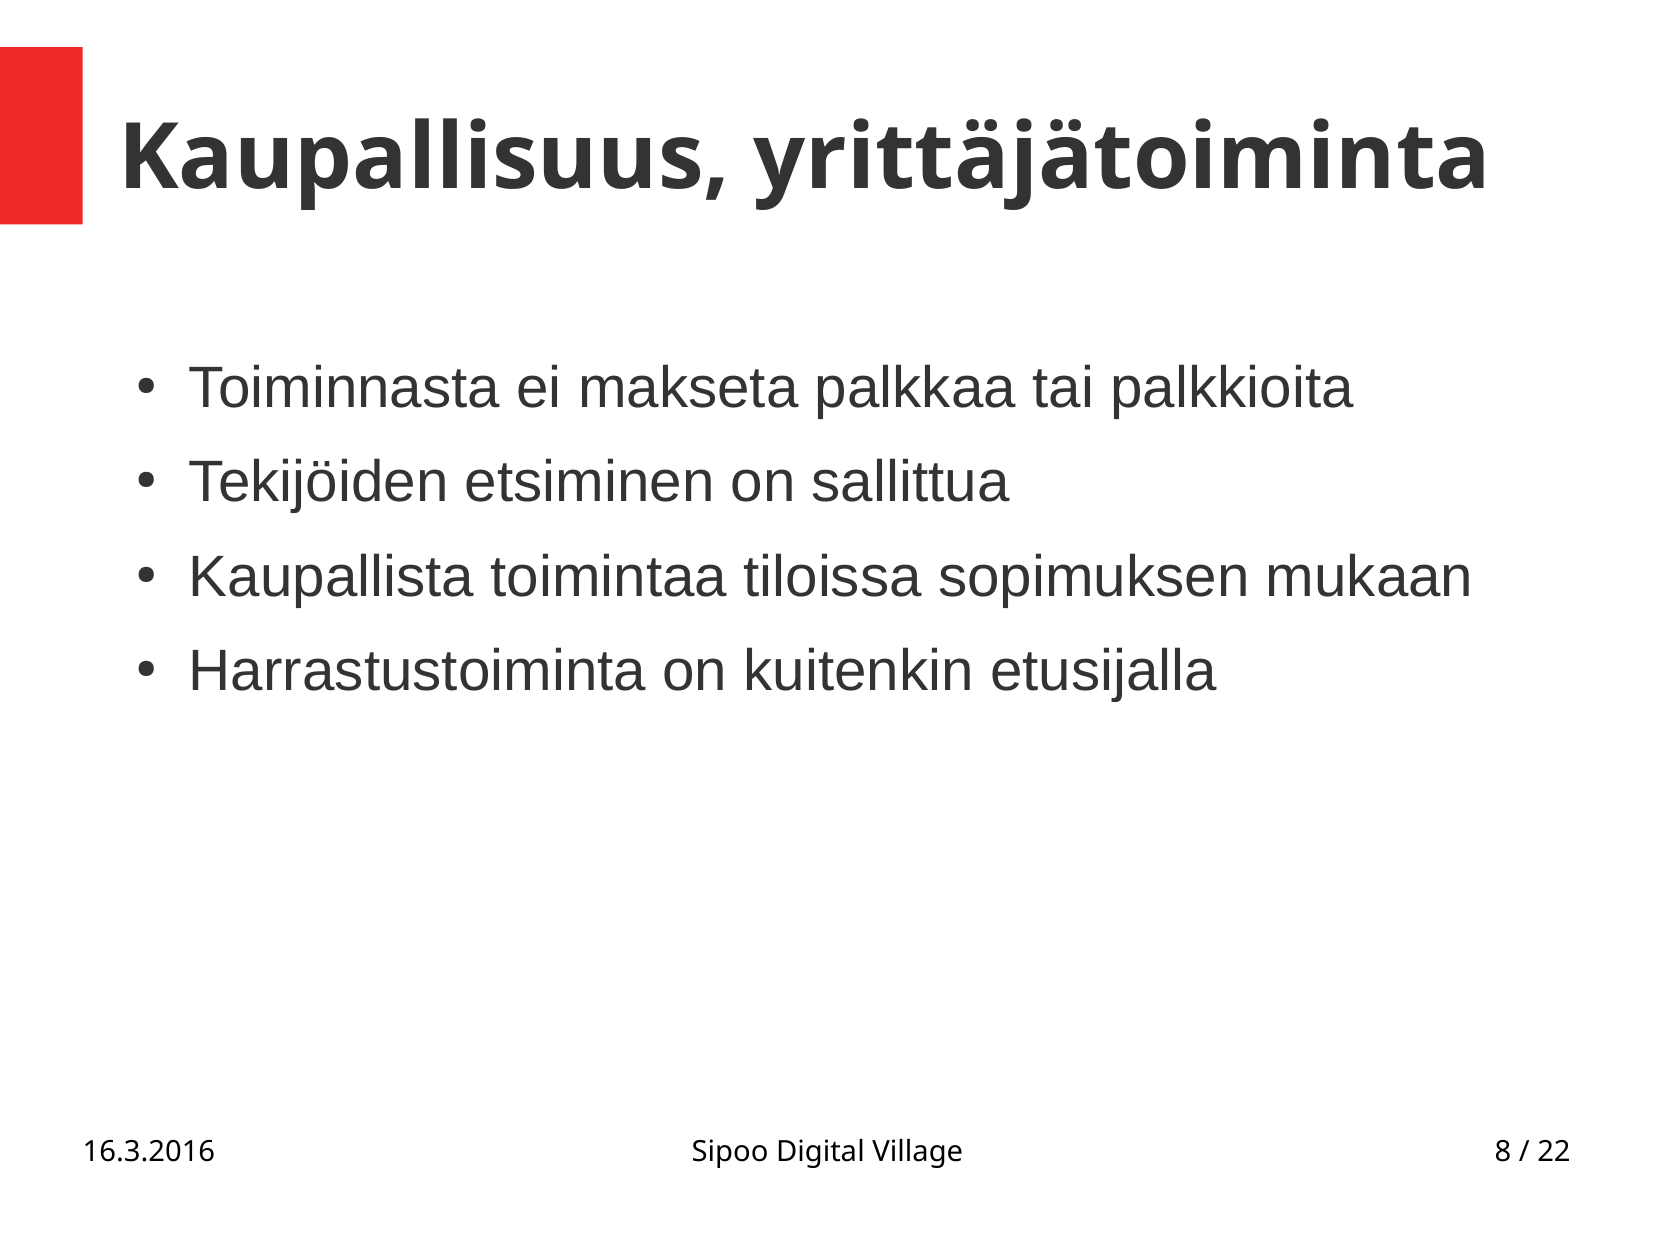

# Kaupallisuus, yrittäjätoiminta
Toiminnasta ei makseta palkkaa tai palkkioita
Tekijöiden etsiminen on sallittua
Kaupallista toimintaa tiloissa sopimuksen mukaan
Harrastustoiminta on kuitenkin etusijalla
8